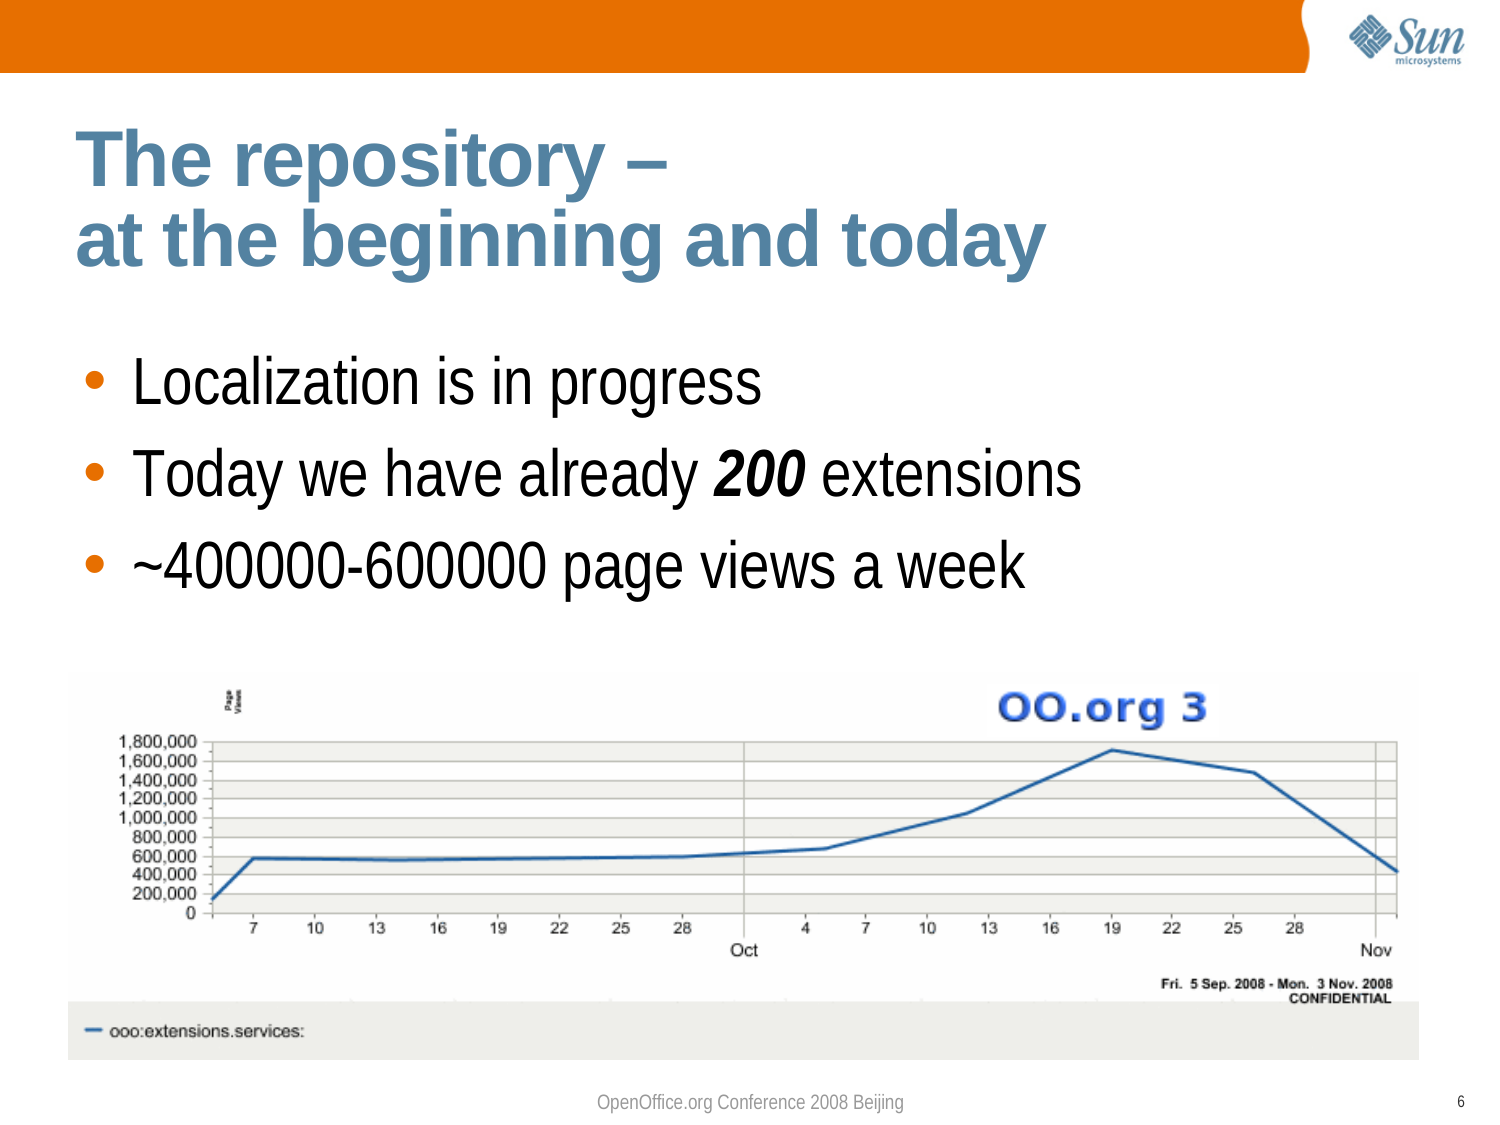

# The repository – at the beginning and today
Localization is in progress
Today we have already 200 extensions
~400000-600000 page views a week